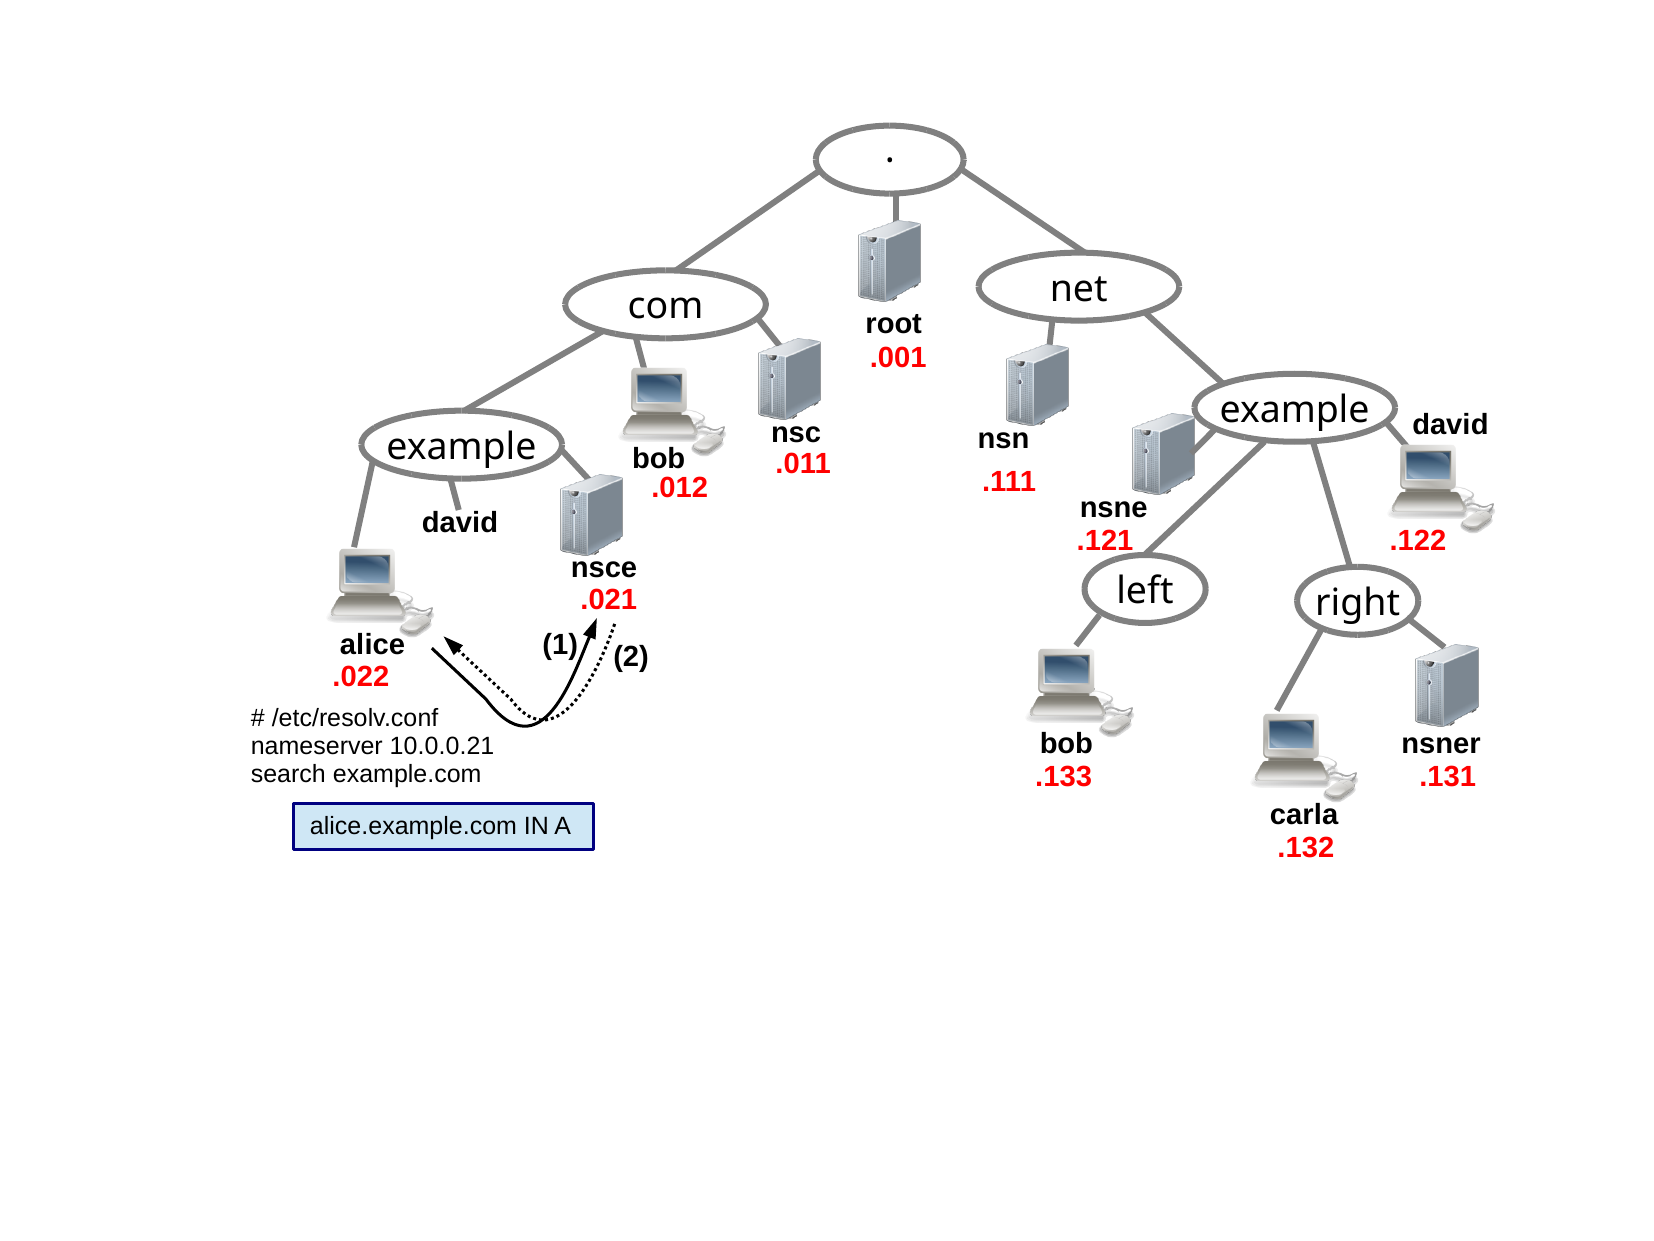

·
net
com
root
.001
example
david
nsc
example
nsn
bob
.011
.111
.012
nsne
david
.121
.122
nsce
left
right
.021
alice
(1)
(2)
.022
# /etc/resolv.conf
nameserver 10.0.0.21
search example.com
bob
nsner
.133
.131
carla
alice.example.com IN A
.132